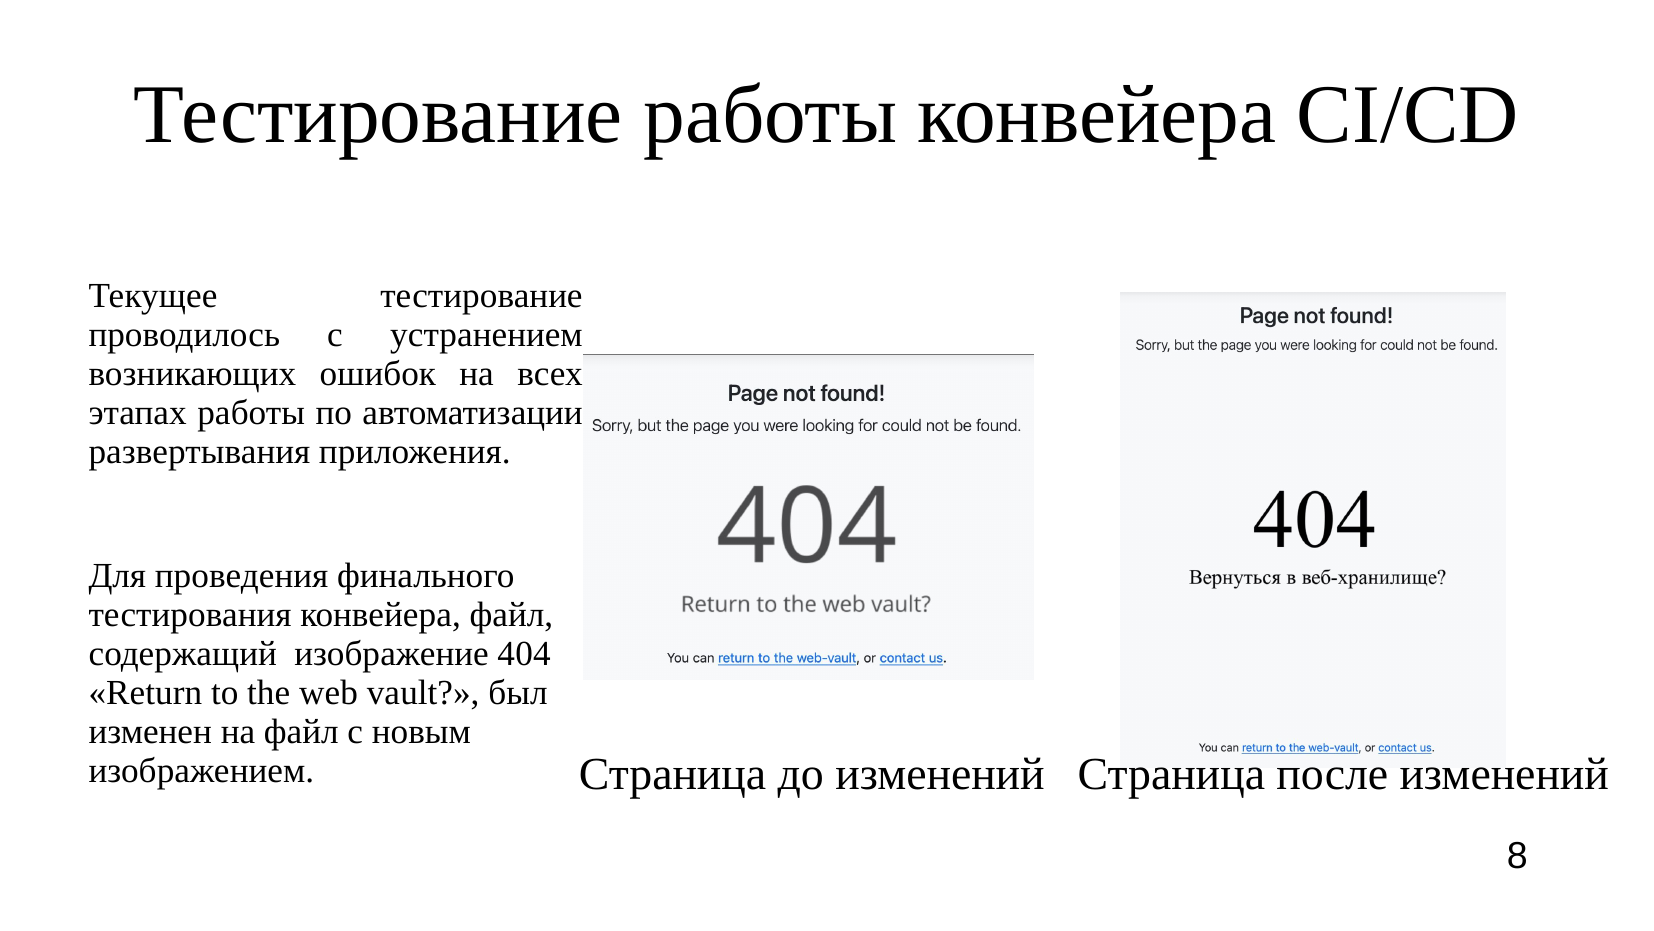

# Тестирование работы конвейера CI/CD
Текущее тестирование проводилось с устранением возникающих ошибок на всех этапах работы по автоматизации развертывания приложения.
Для проведения финального тестирования конвейера, файл, содержащий изображение 404 «Return to the web vault?», был изменен на файл с новым изображением.
Страница до изменений
Страница после изменений